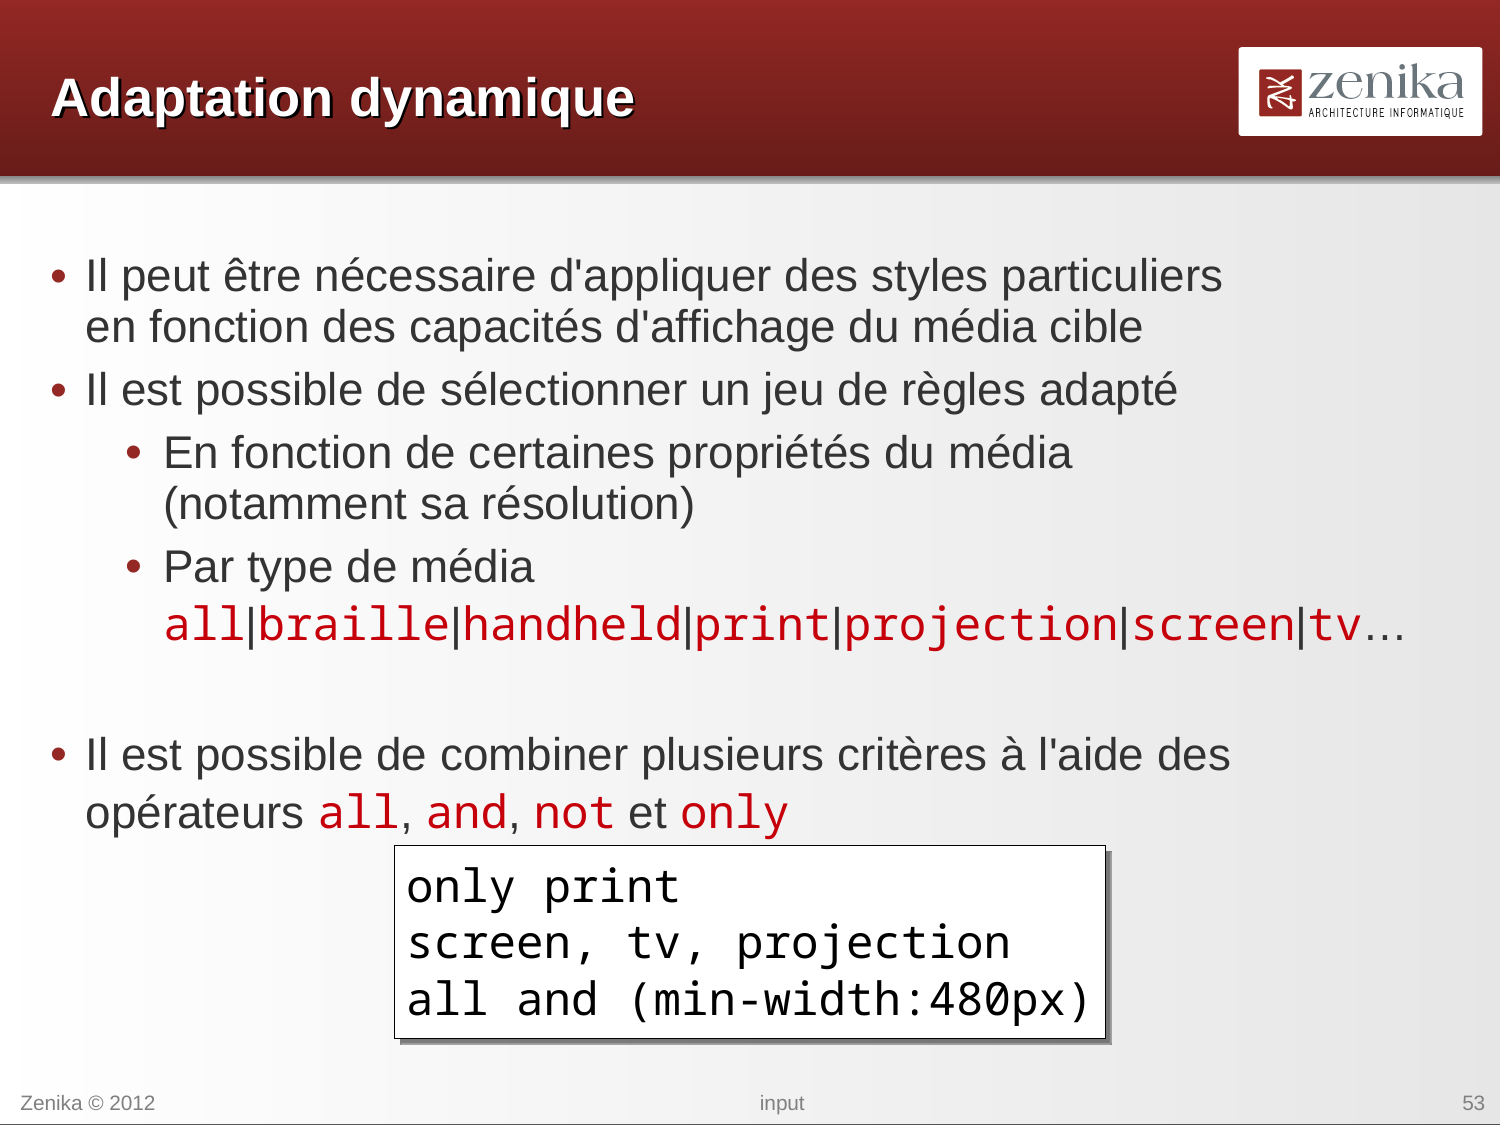

# Adaptation dynamique
Il peut être nécessaire d'appliquer des styles particuliers
en fonction des capacités d'affichage du média cible
Il est possible de sélectionner un jeu de règles adapté
En fonction de certaines propriétés du média
(notamment sa résolution)
Par type de média
all|braille|handheld|print|projection|screen|tv…
Il est possible de combiner plusieurs critères à l'aide des opérateurs all, and, not et only
only print
screen, tv, projection
all and (min-width:480px)